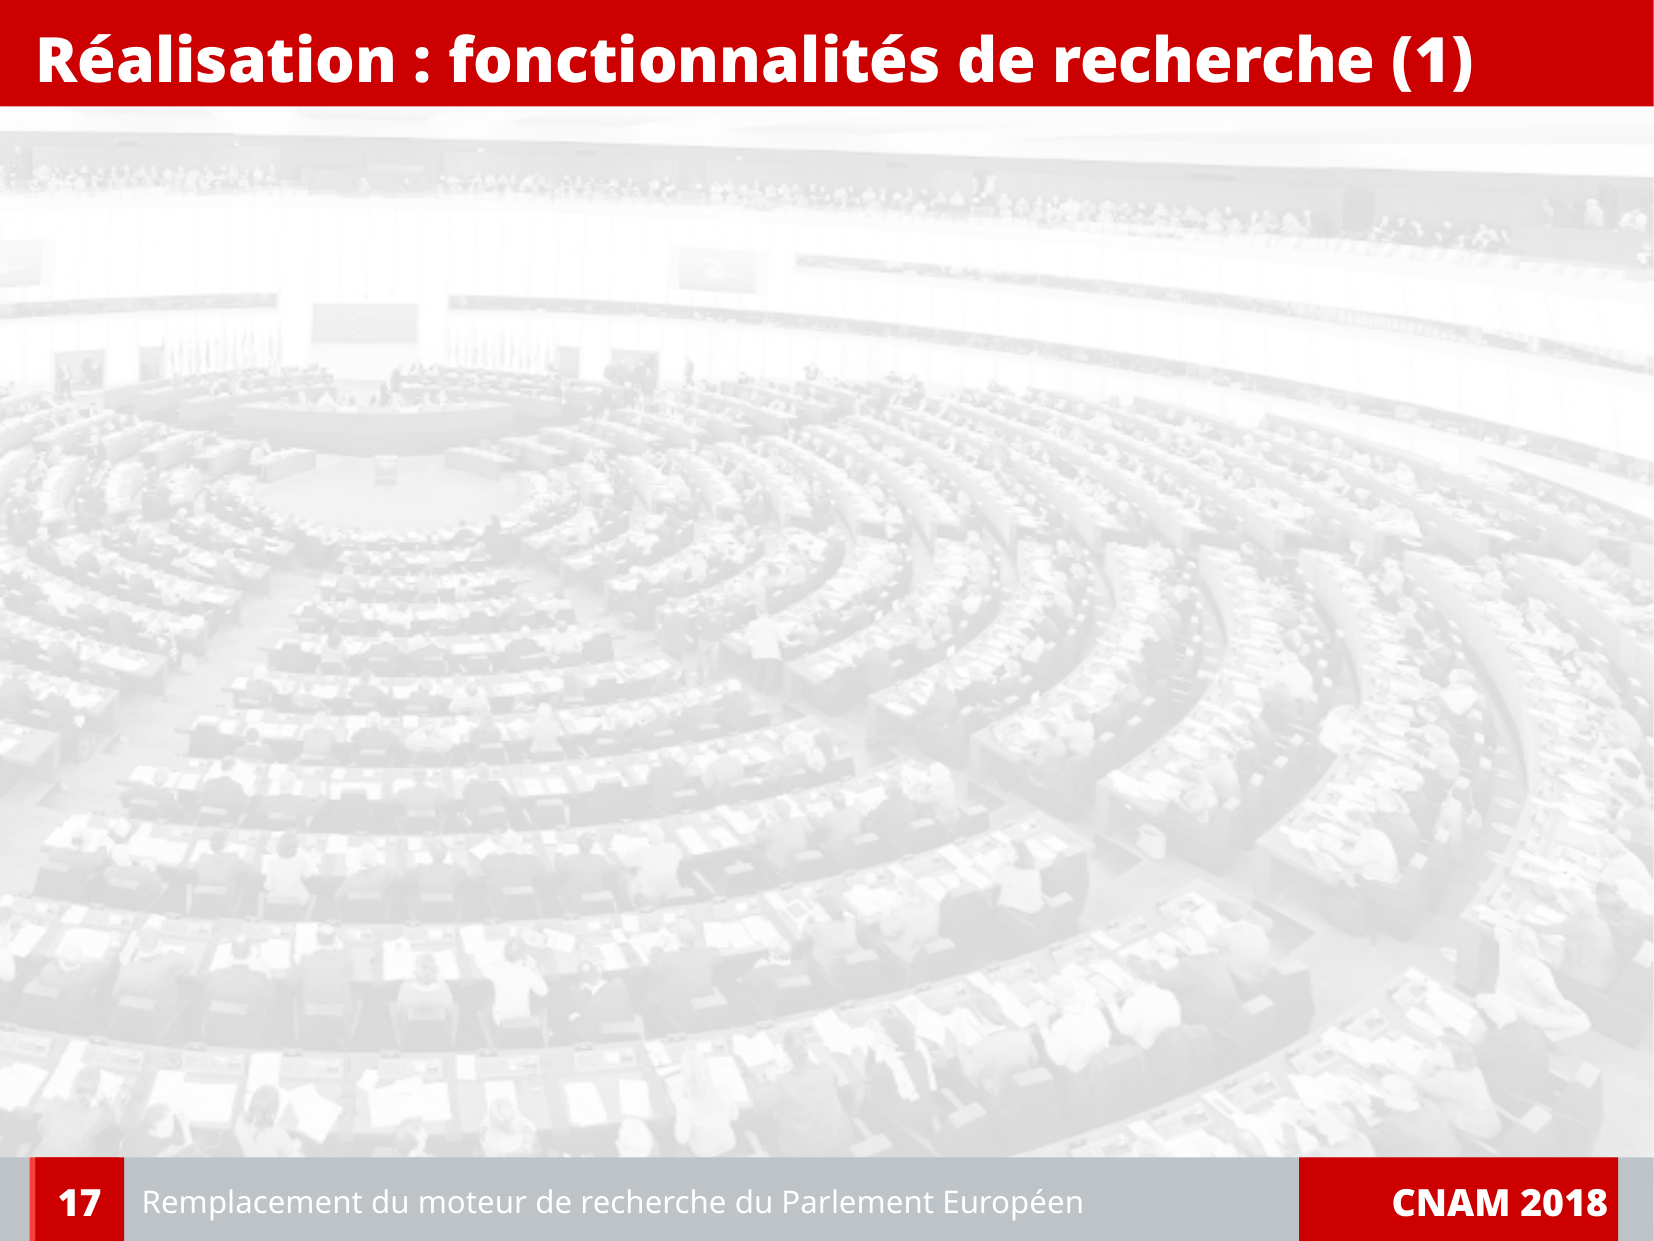

# Réalisation : fonctionnalités de recherche (1)
17
Remplacement du moteur de recherche du Parlement Européen